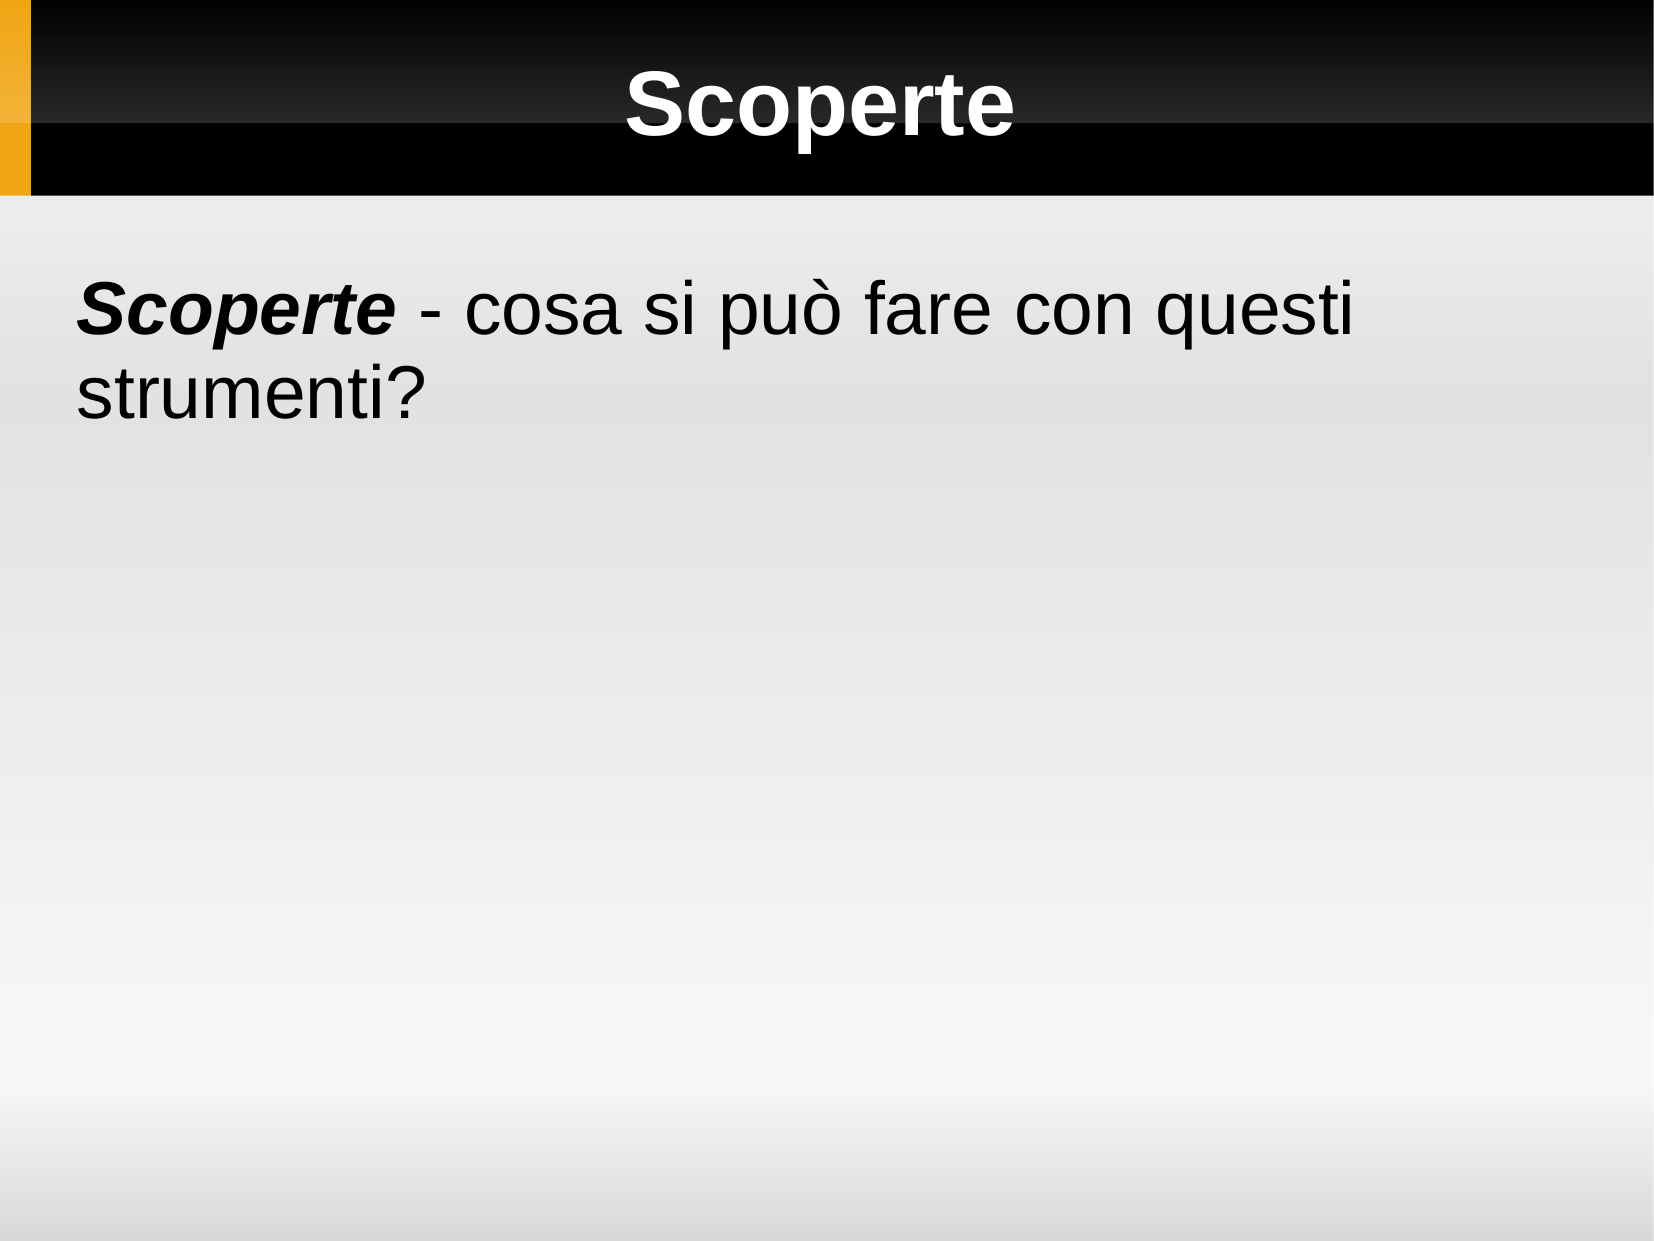

# Scoperte
Scoperte - cosa si può fare con questi strumenti?